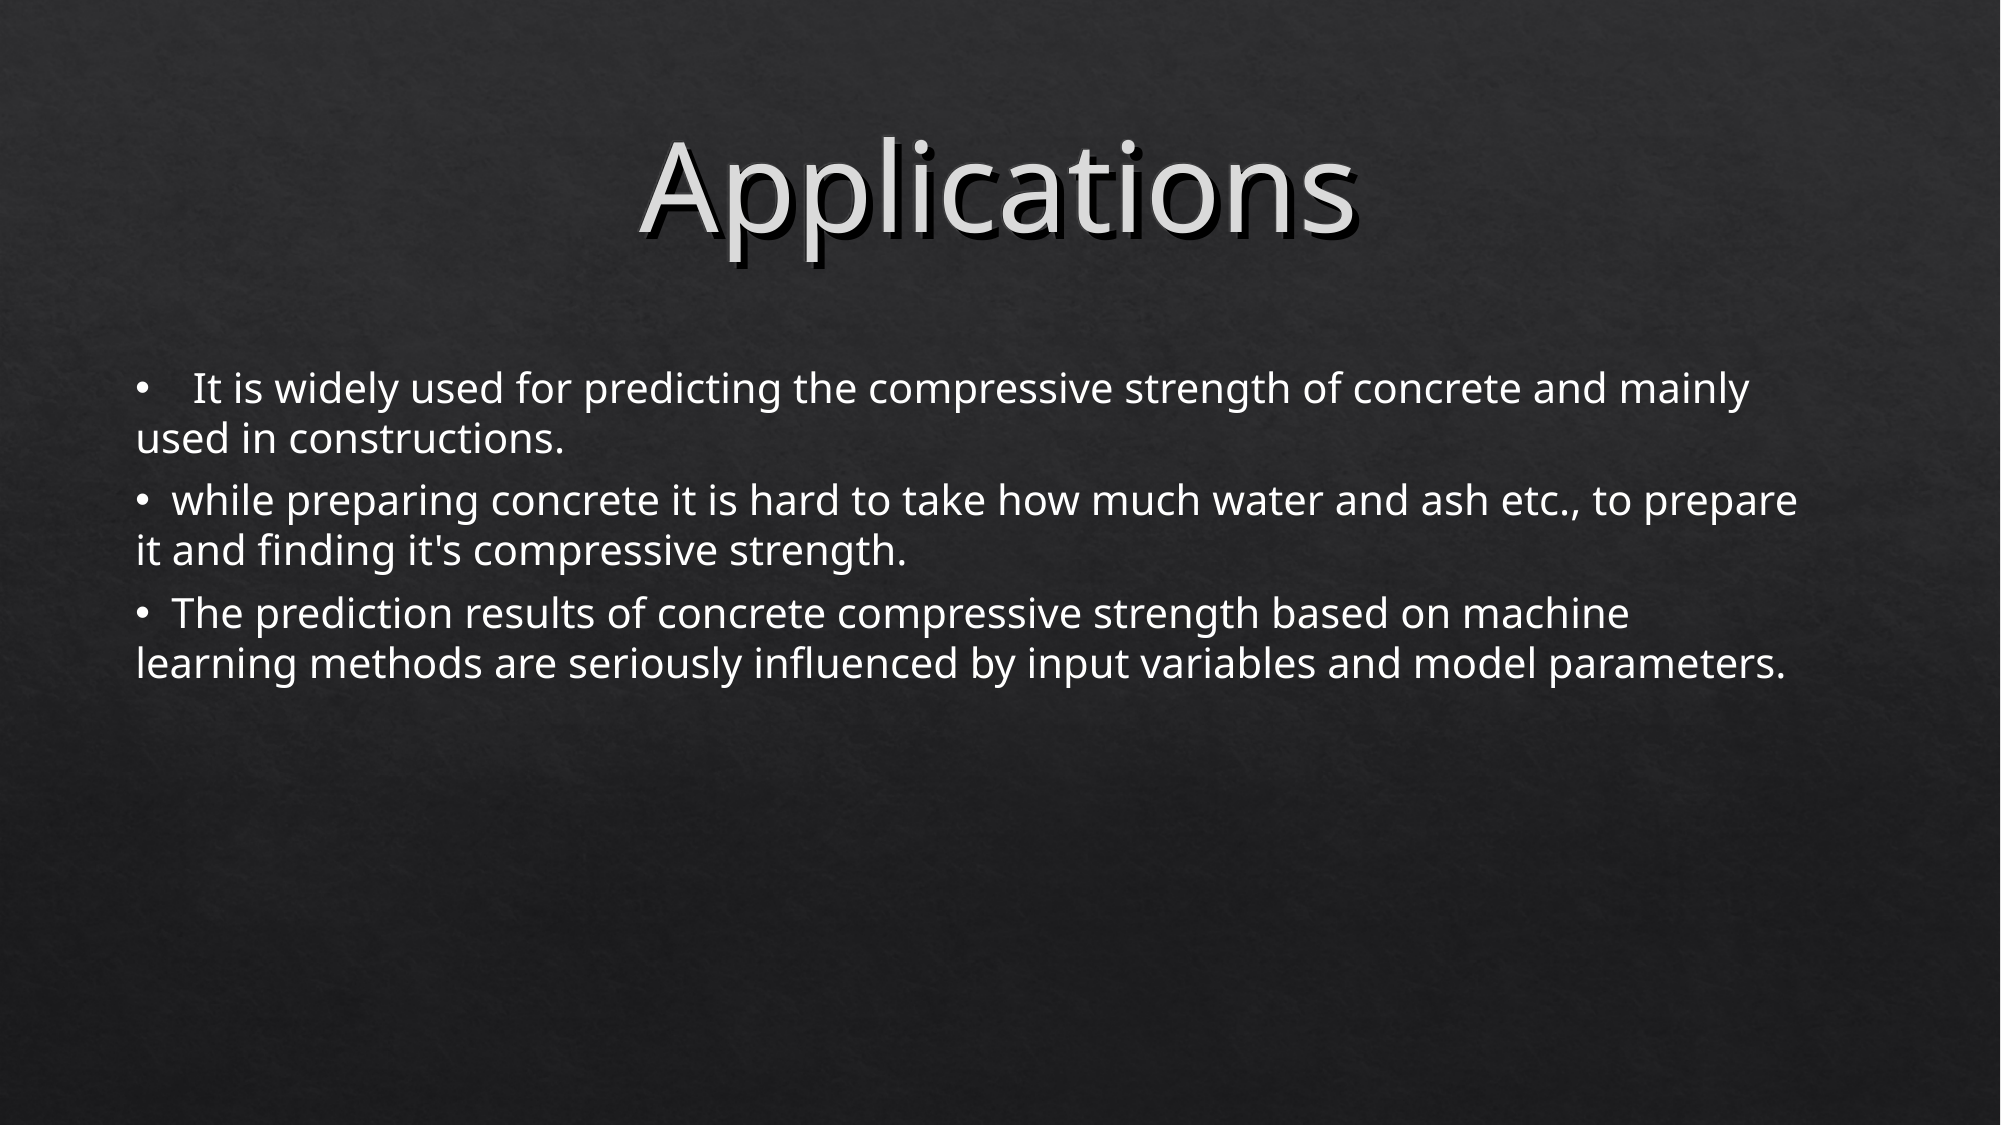

# Applications
 It is widely used for predicting the compressive strength of concrete and mainly used in constructions.
 while preparing concrete it is hard to take how much water and ash etc., to prepare it and finding it's compressive strength.
 The prediction results of concrete compressive strength based on machine learning methods are seriously influenced by input variables and model parameters.